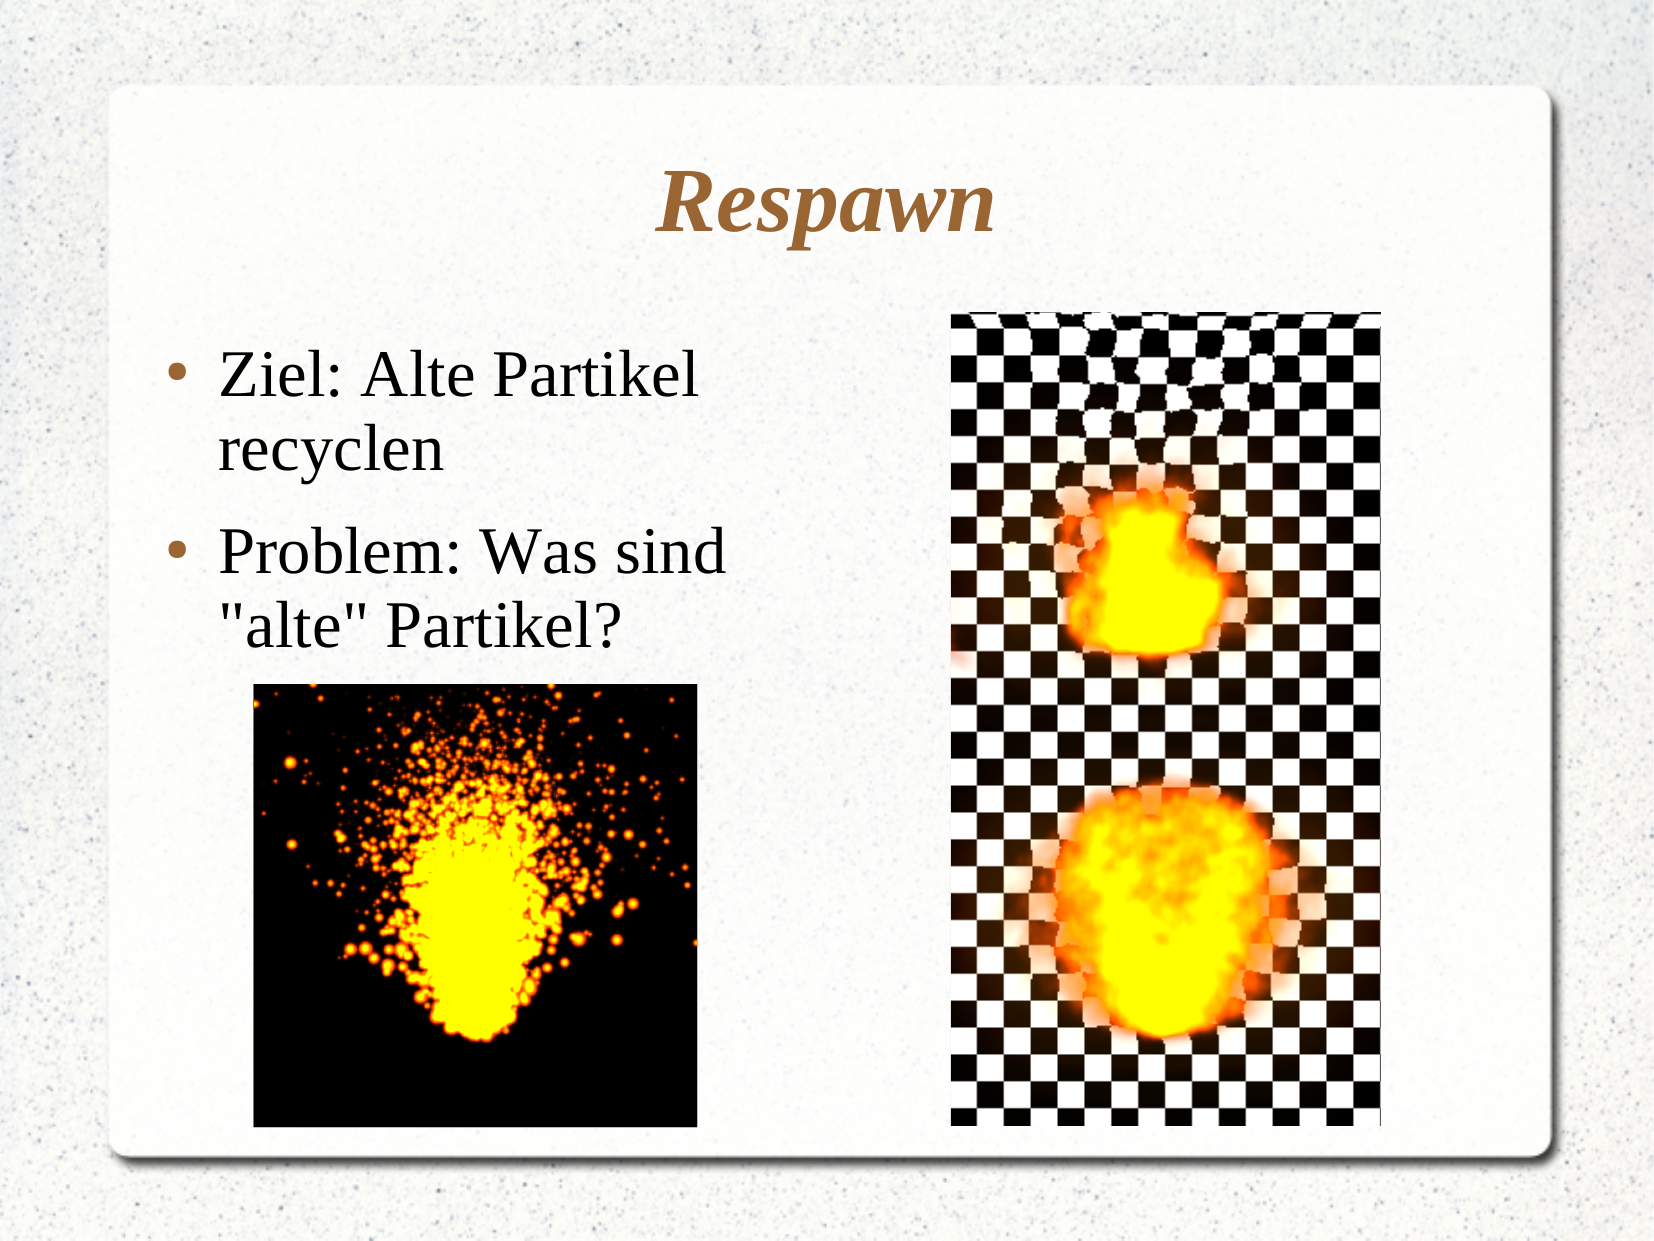

# Respawn
Ziel: Alte Partikel recyclen
Problem: Was sind "alte" Partikel?